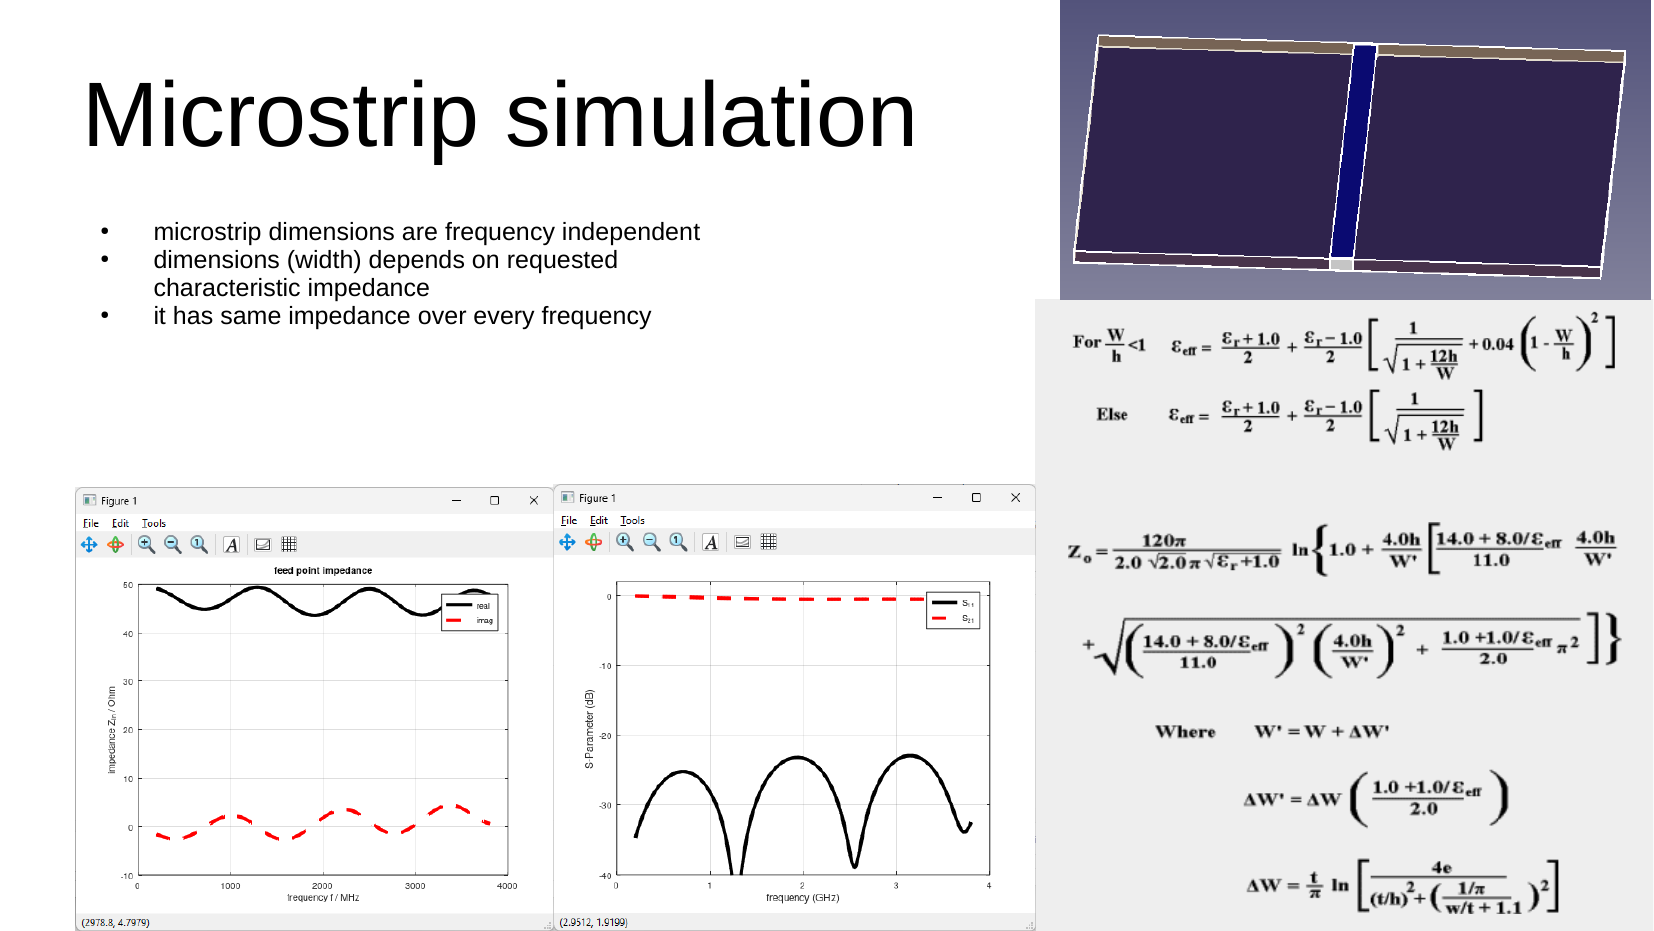

# Microstrip simulation
microstrip dimensions are frequency independent
dimensions (width) depends on requested characteristic impedance
it has same impedance over every frequency